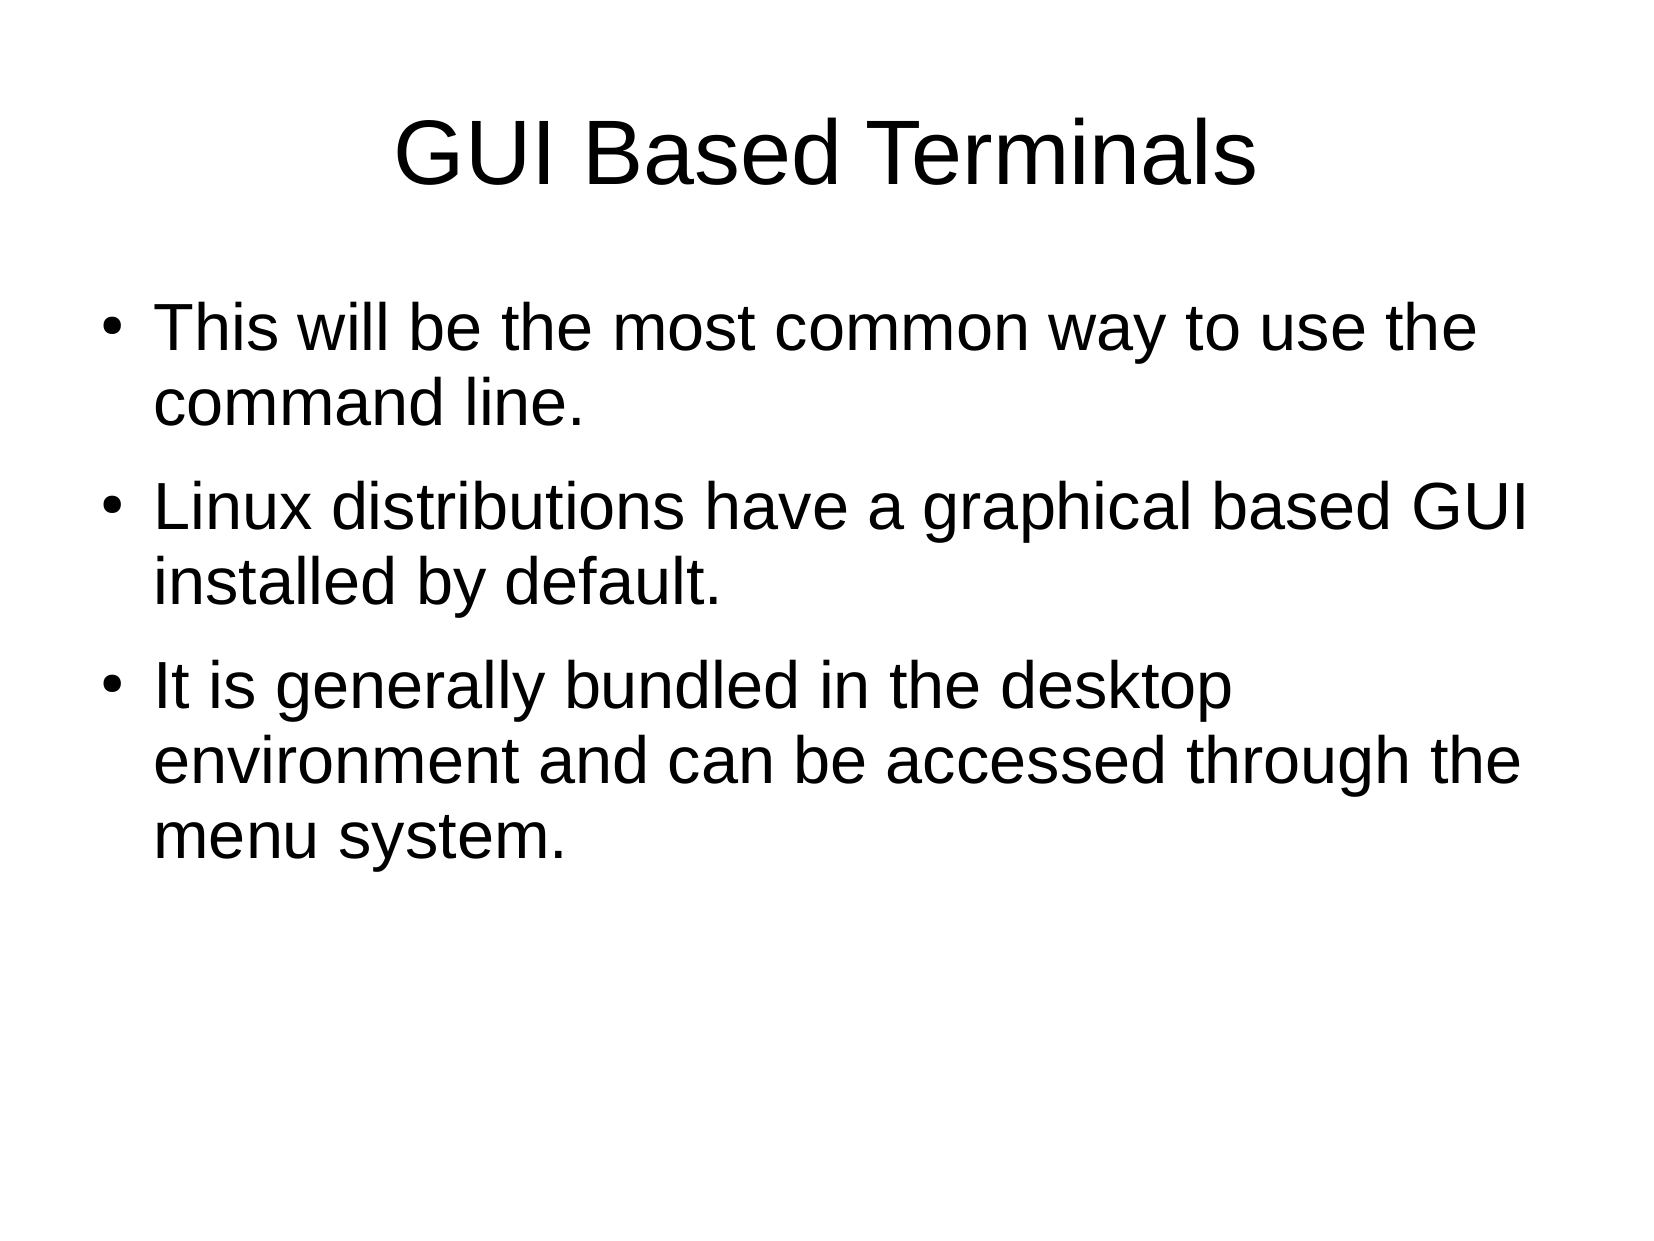

# GUI Based Terminals
This will be the most common way to use the command line.
Linux distributions have a graphical based GUI installed by default.
It is generally bundled in the desktop environment and can be accessed through the menu system.